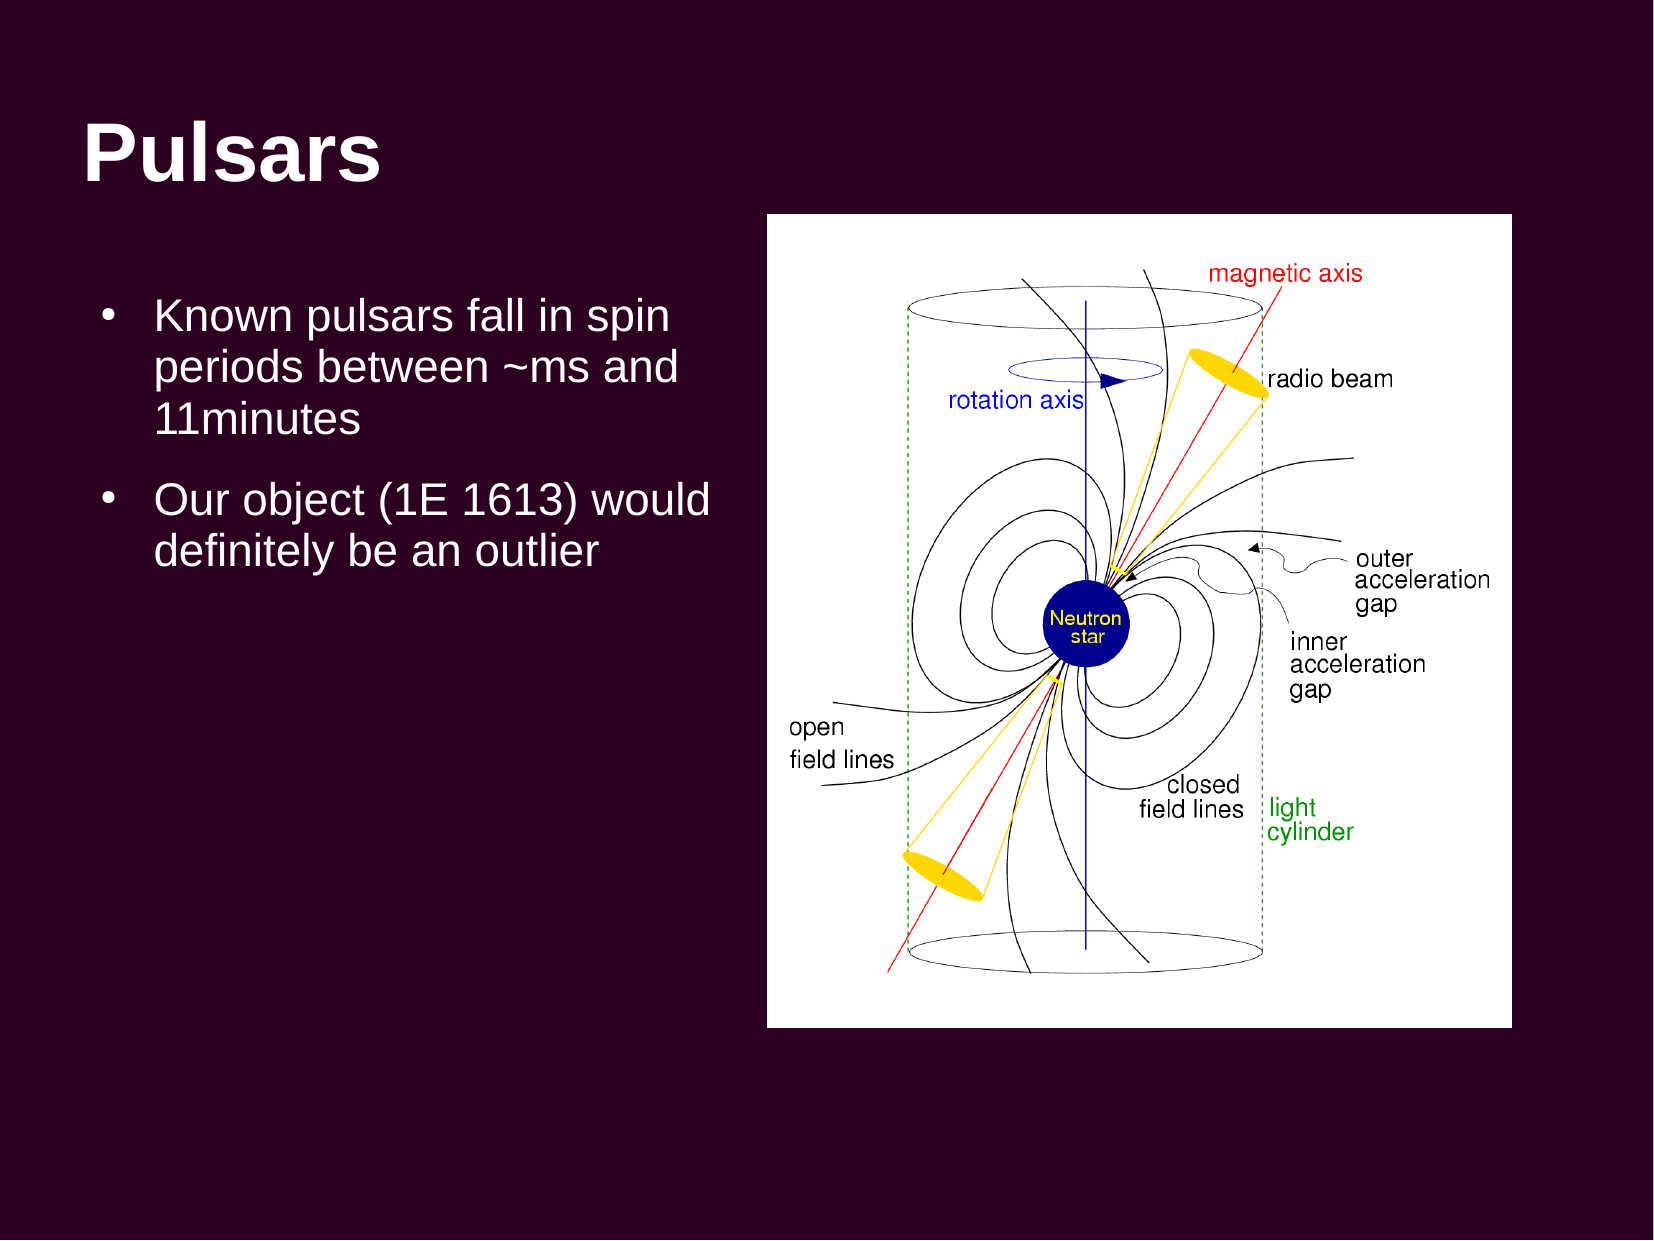

# Pulsars
Known pulsars fall in spin periods between ~ms and 11minutes
Our object (1E 1613) would definitely be an outlier